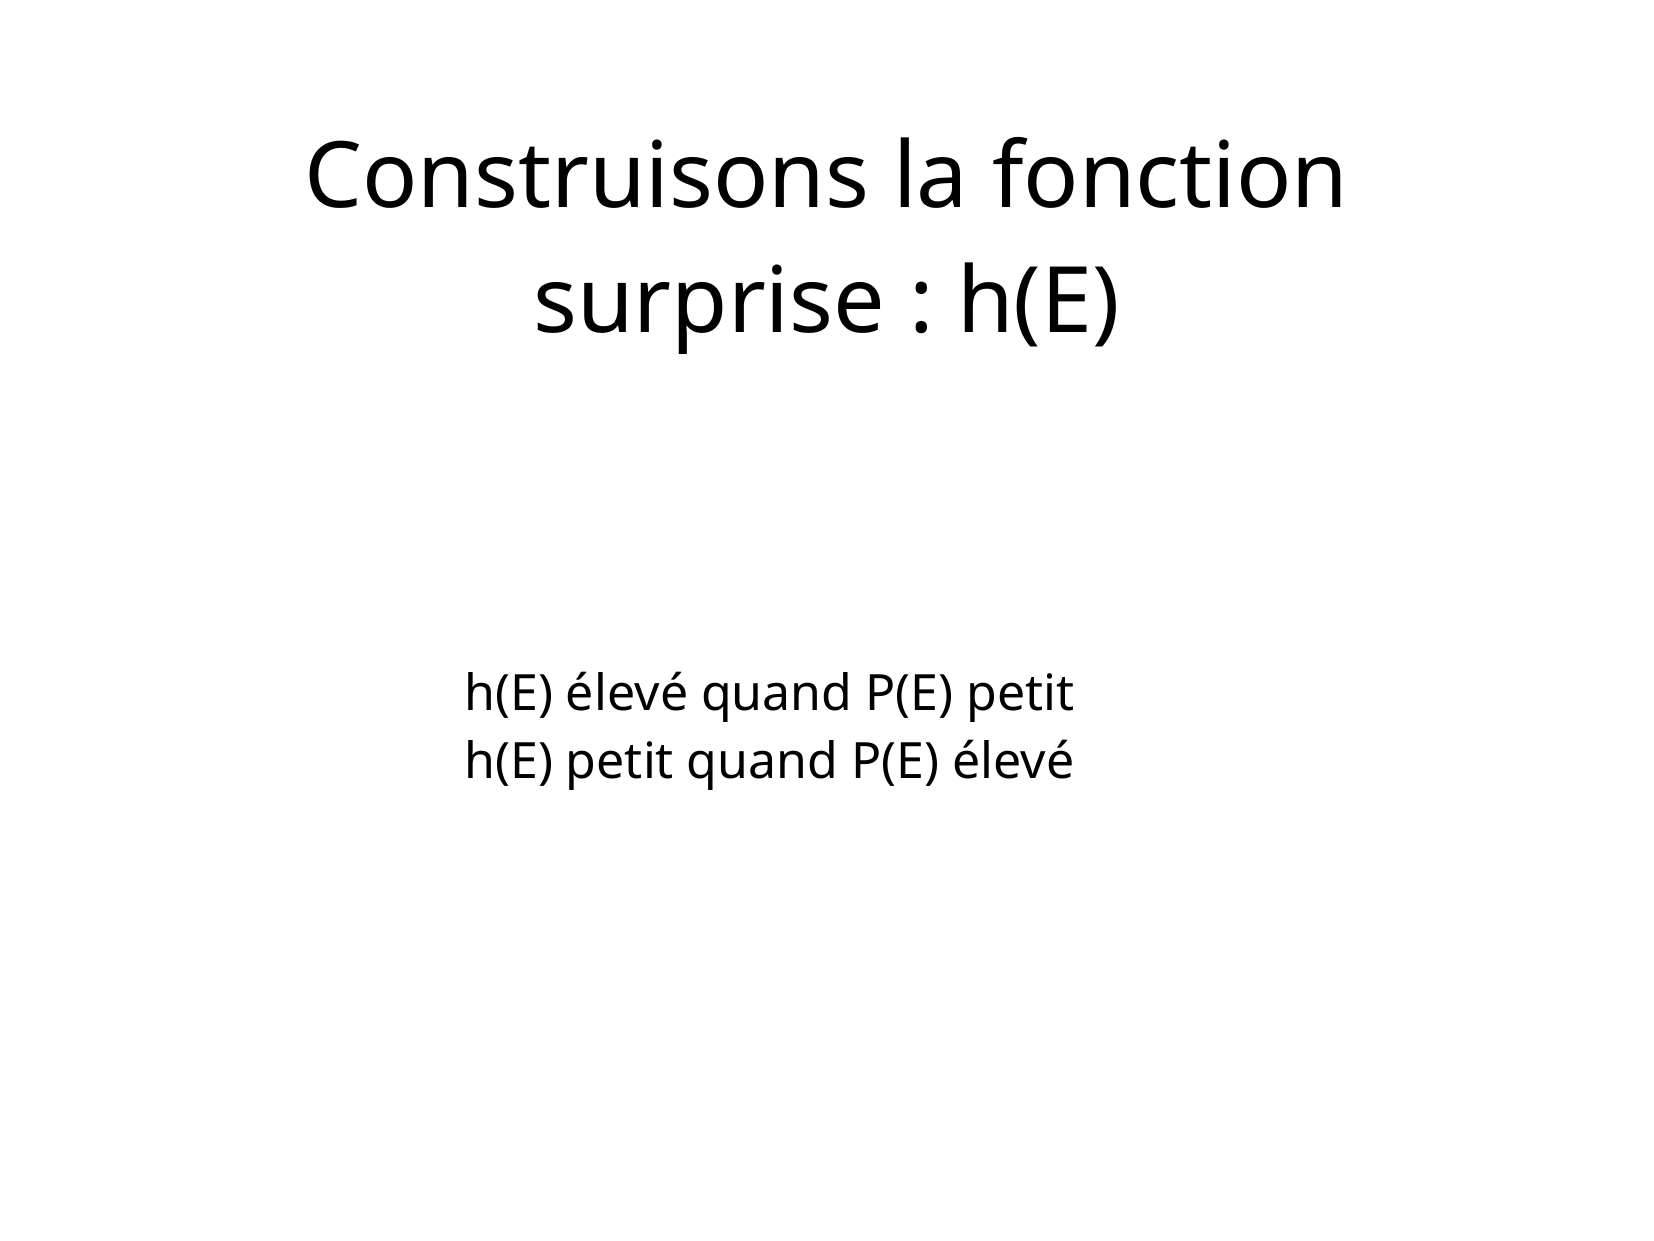

# Construisons la fonction surprise : h(E)
h(E) élevé quand P(E) petit
h(E) petit quand P(E) élevé